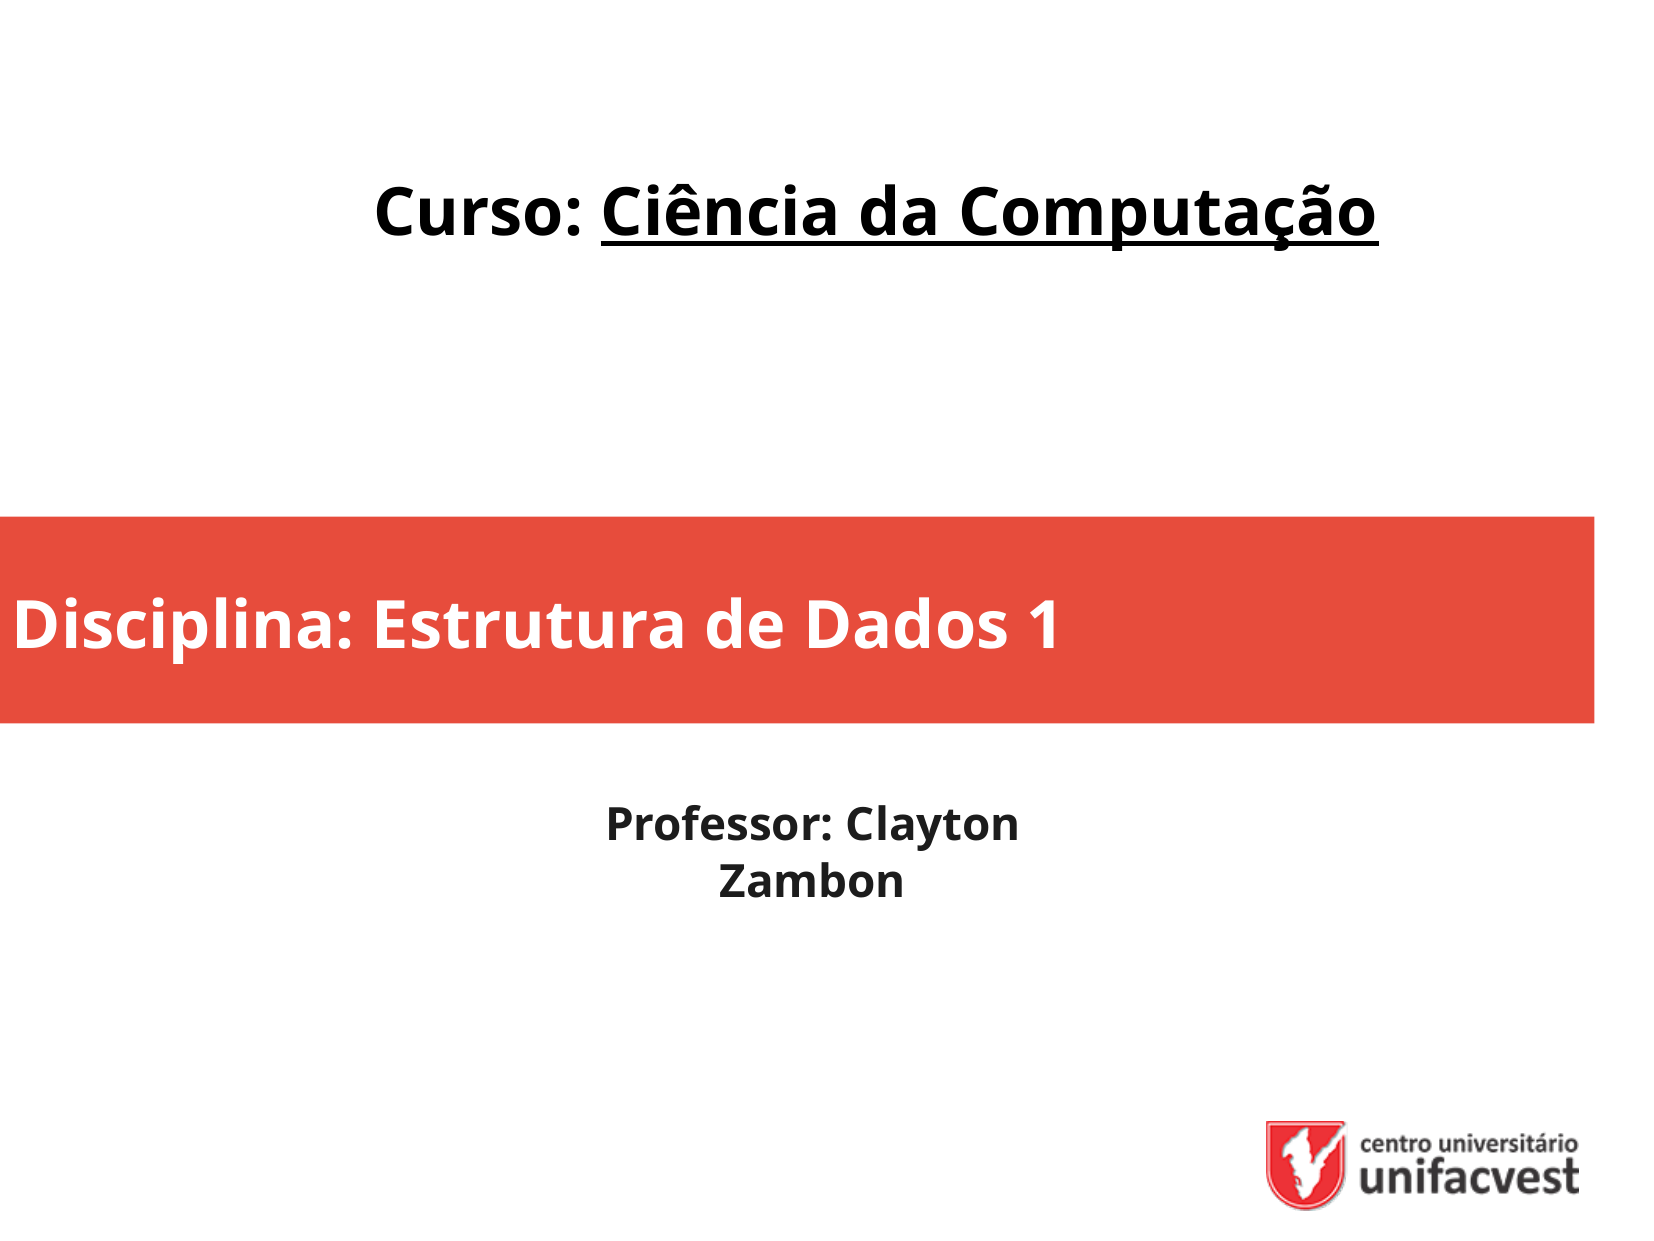

Curso: Ciência da Computação
# Disciplina: Estrutura de Dados 1
Professor: Clayton Zambon